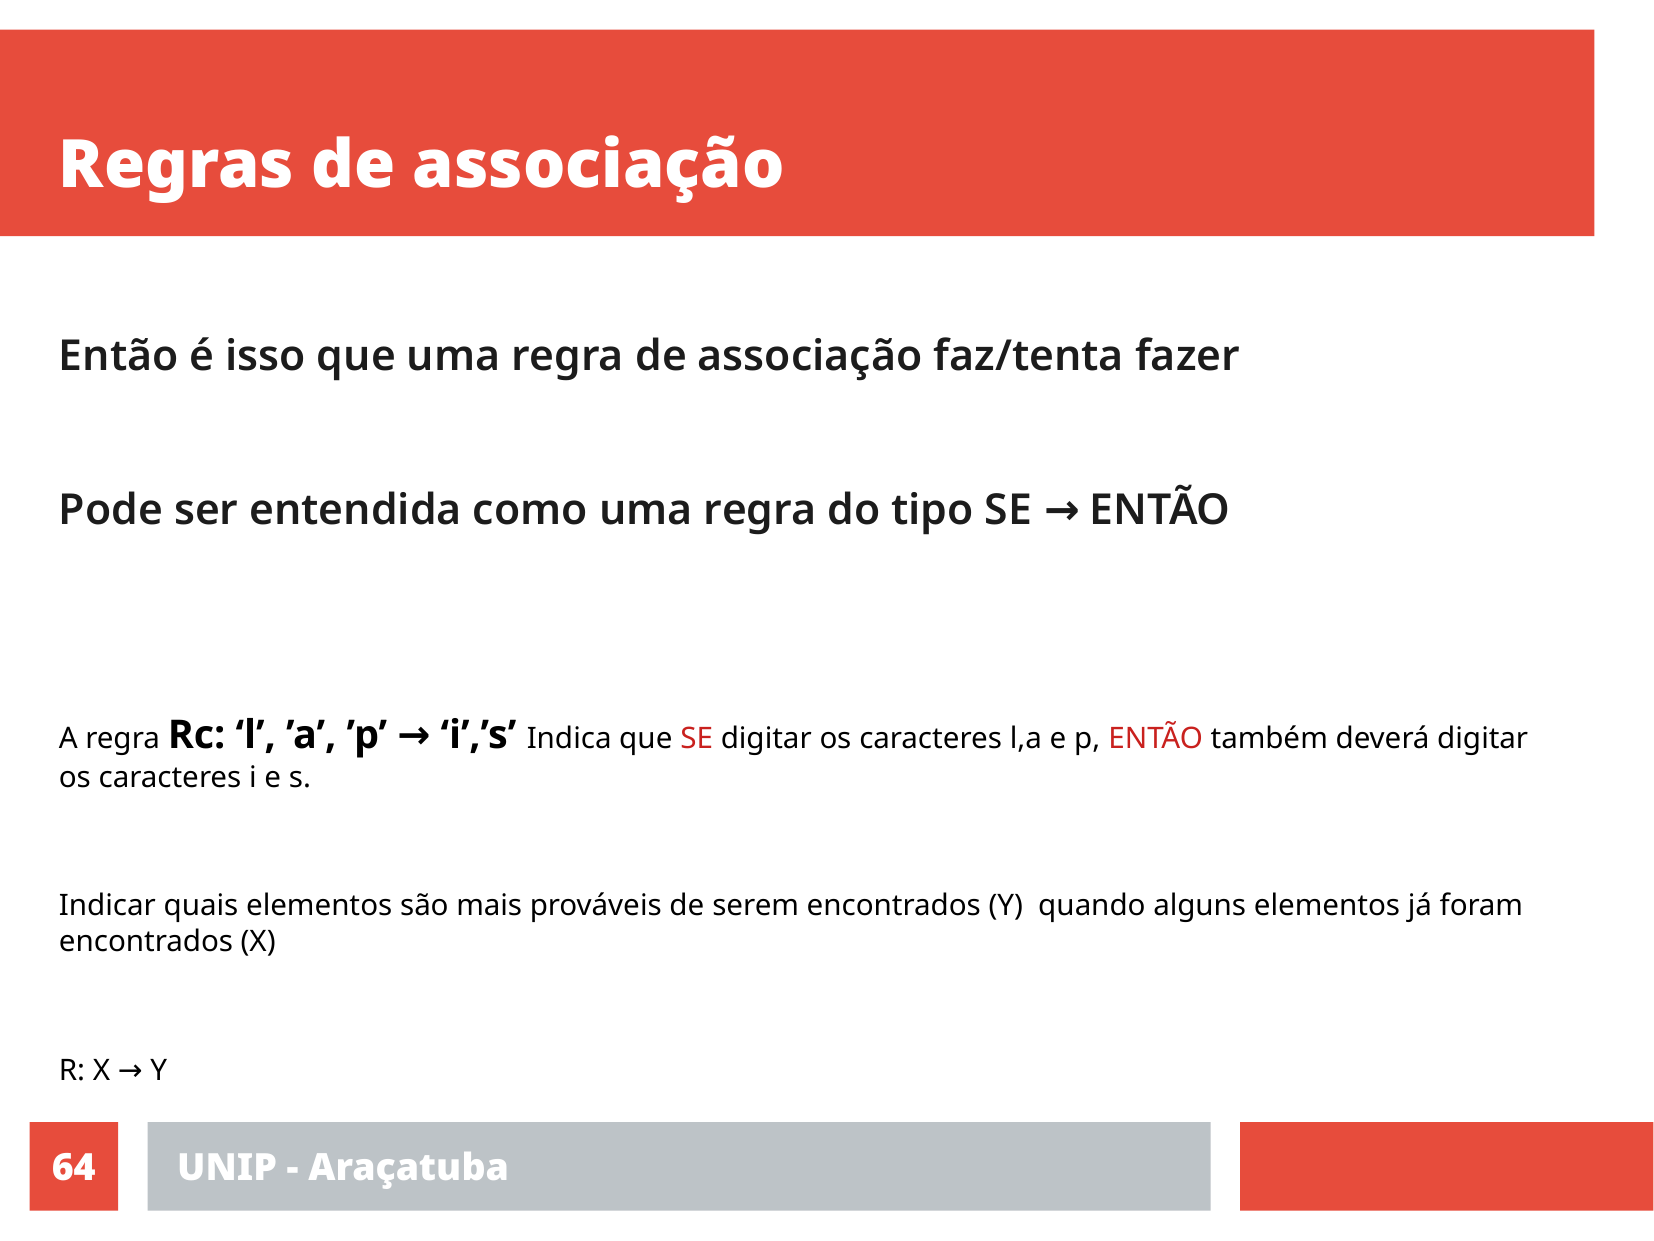

# Regras de associação
Então é isso que uma regra de associação faz/tenta fazer
Pode ser entendida como uma regra do tipo SE → ENTÃO
A regra Rc: ‘l’, ’a’, ’p’ → ‘i’,’s’ Indica que SE digitar os caracteres l,a e p, ENTÃO também deverá digitar os caracteres i e s.
Indicar quais elementos são mais prováveis de serem encontrados (Y) quando alguns elementos já foram encontrados (X)
R: X → Y
64
UNIP - Araçatuba